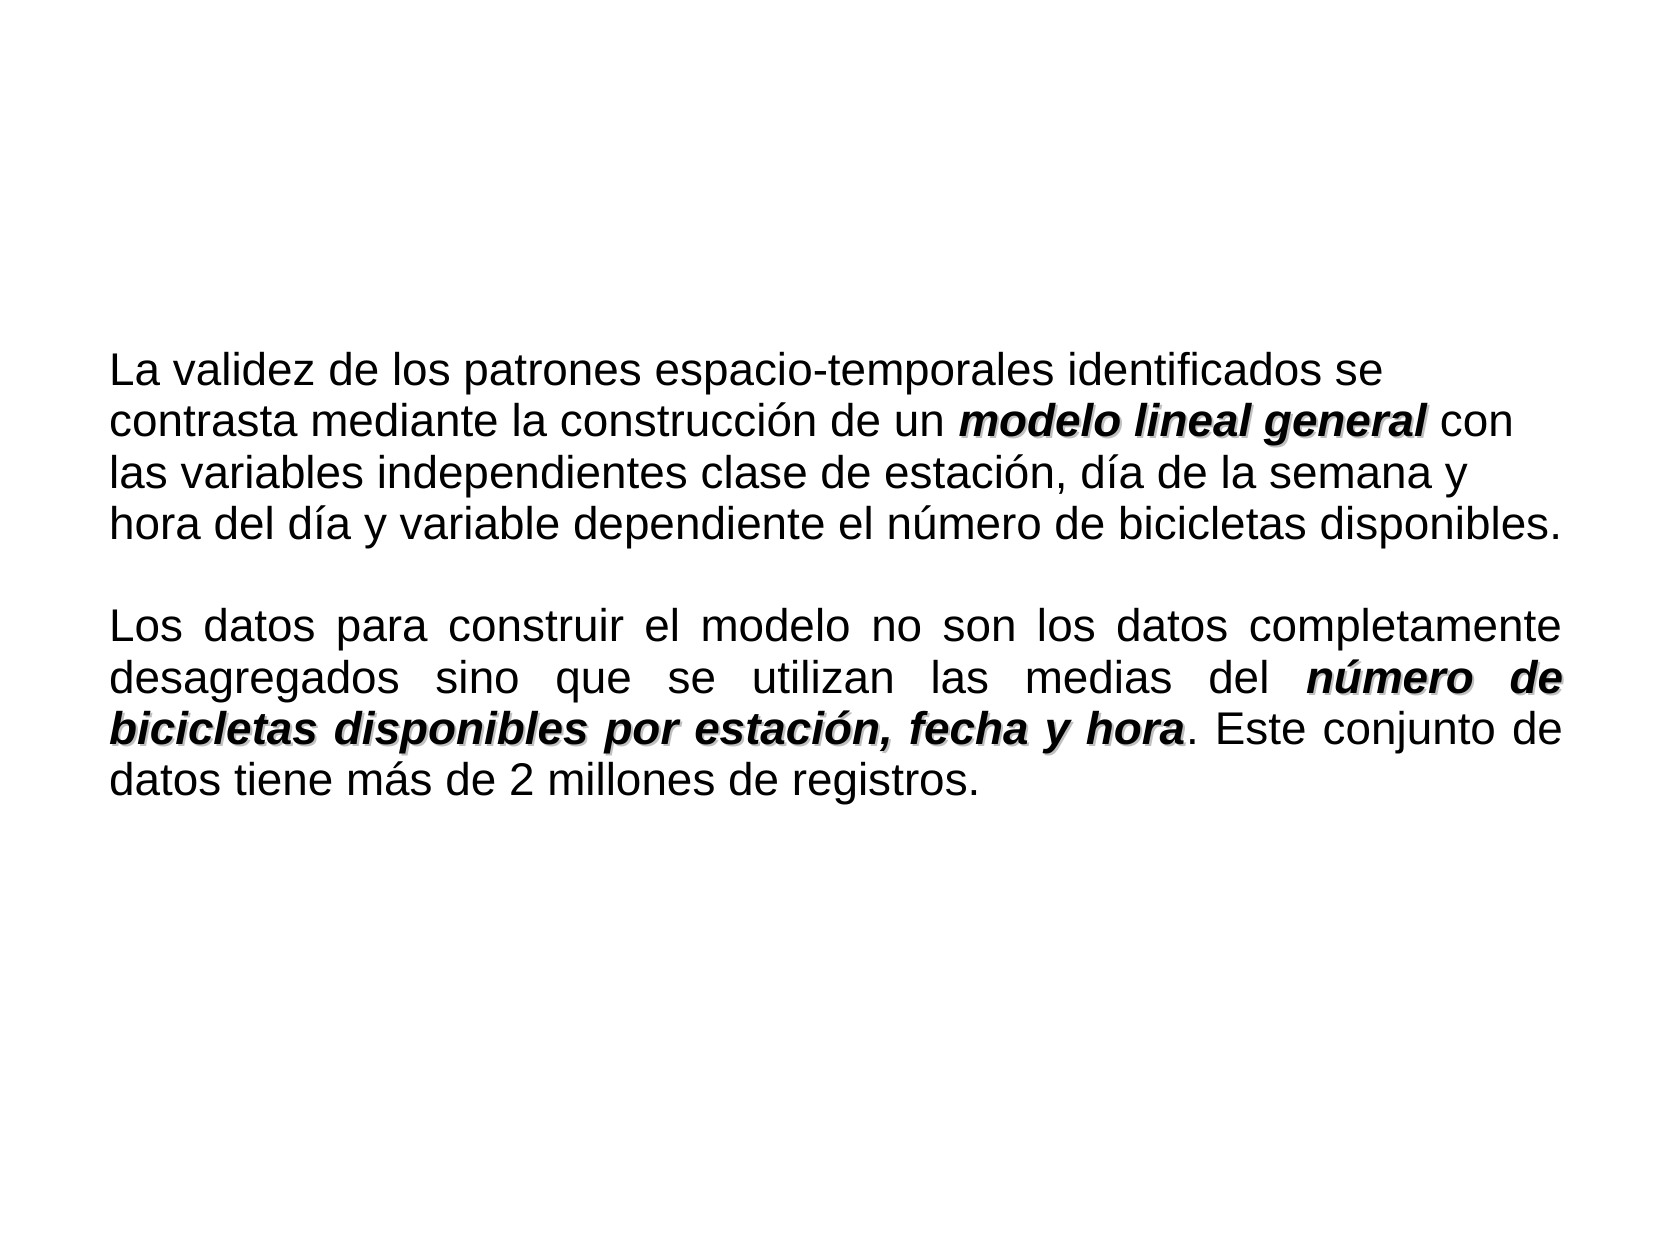

La validez de los patrones espacio-temporales identificados se contrasta mediante la construcción de un modelo lineal general con las variables independientes clase de estación, día de la semana y hora del día y variable dependiente el número de bicicletas disponibles.
Los datos para construir el modelo no son los datos completamente desagregados sino que se utilizan las medias del número de bicicletas disponibles por estación, fecha y hora. Este conjunto de datos tiene más de 2 millones de registros.